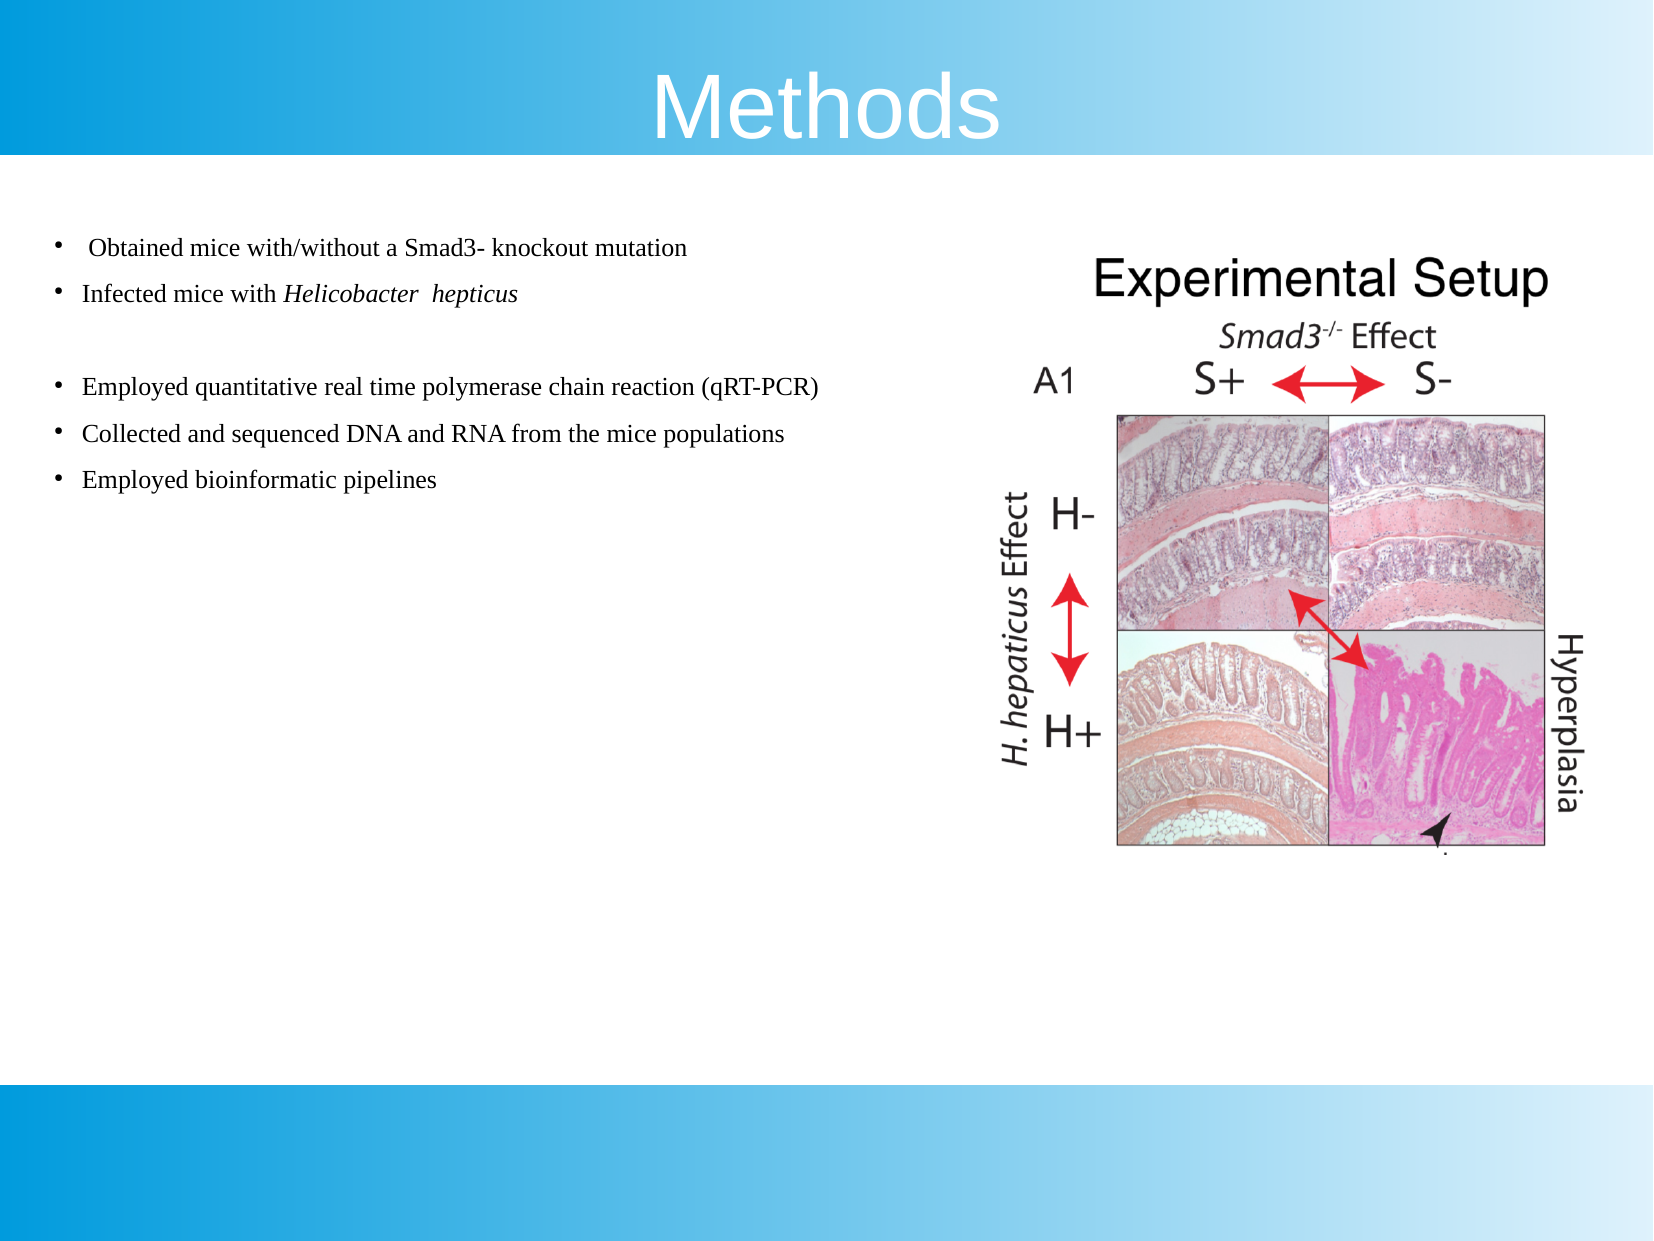

Methods
# Obtained mice with/without a Smad3- knockout mutation
Infected mice with Helicobacter hepticus
Employed quantitative real time polymerase chain reaction (qRT-PCR)
Collected and sequenced DNA and RNA from the mice populations
Employed bioinformatic pipelines